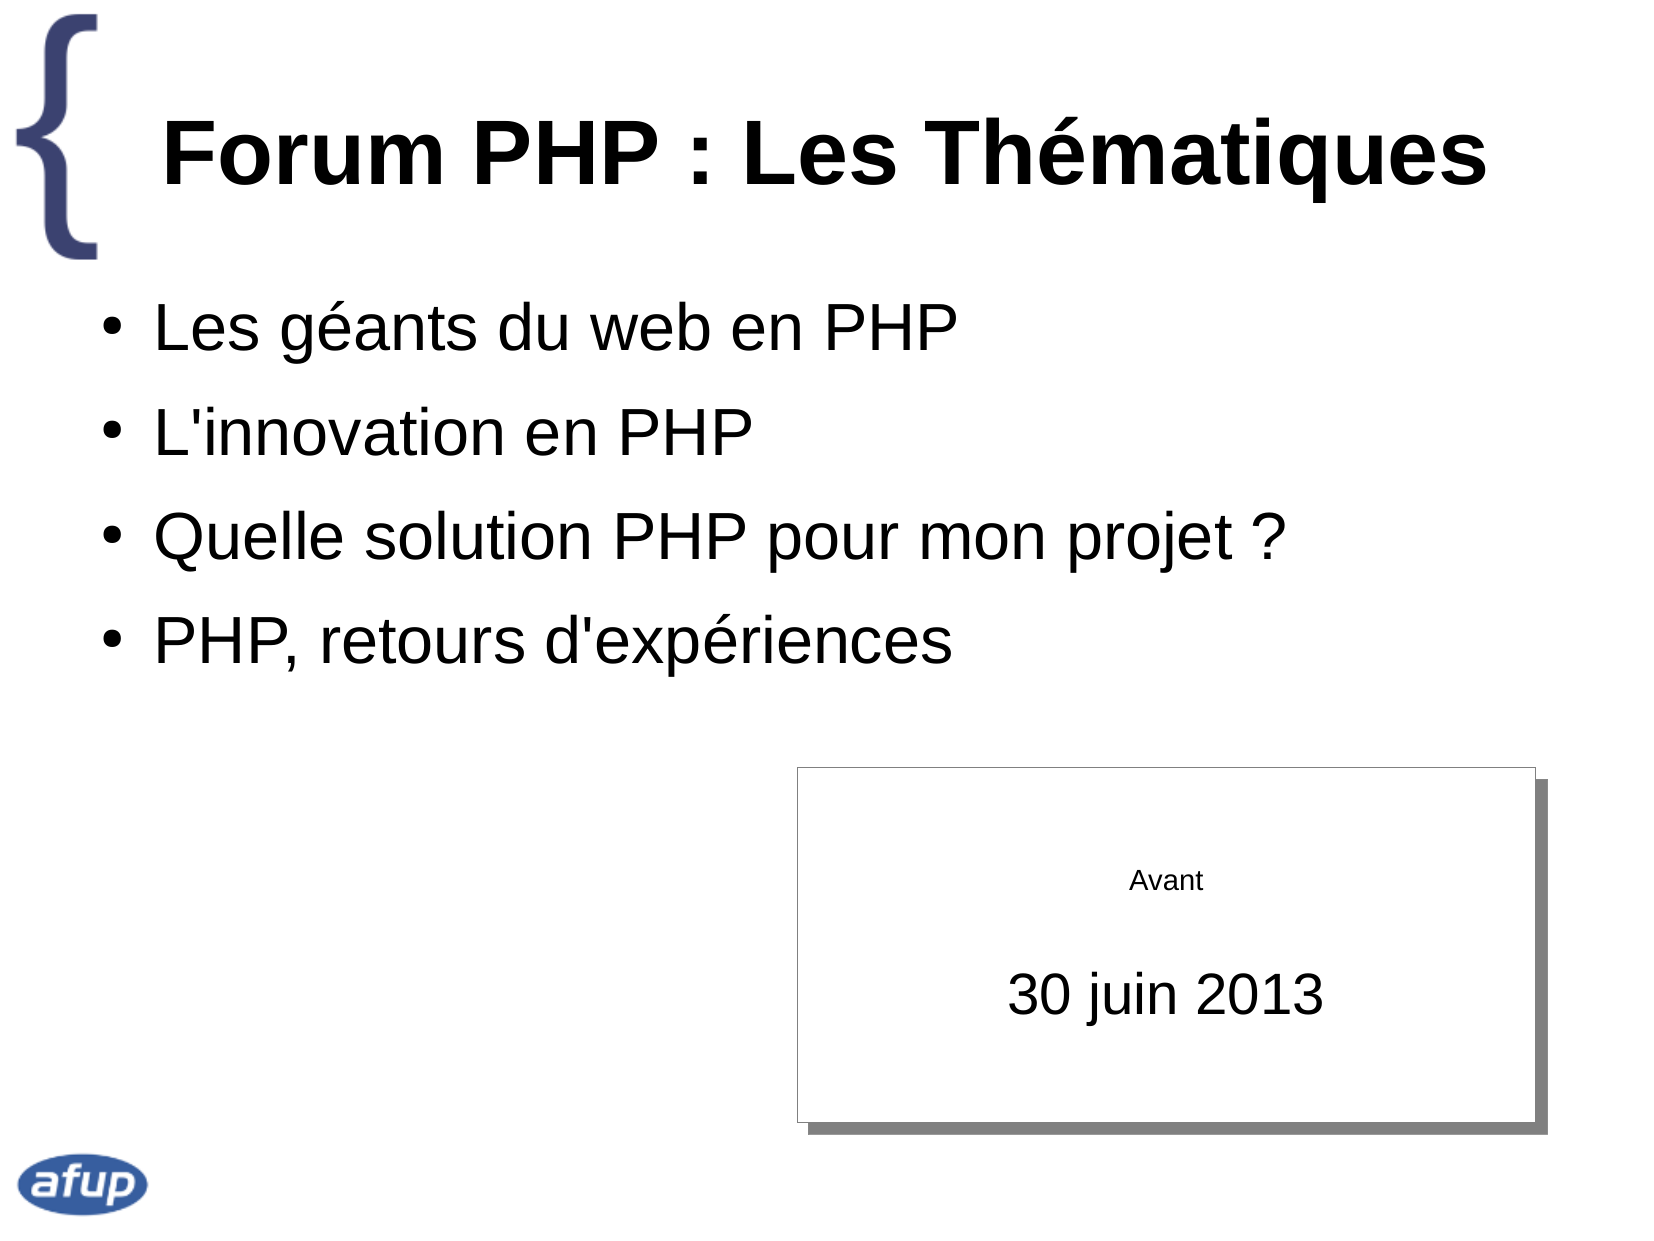

# Forum PHP : Les Thématiques
Les géants du web en PHP
L'innovation en PHP
Quelle solution PHP pour mon projet ?
PHP, retours d'expériences
Avant
30 juin 2013